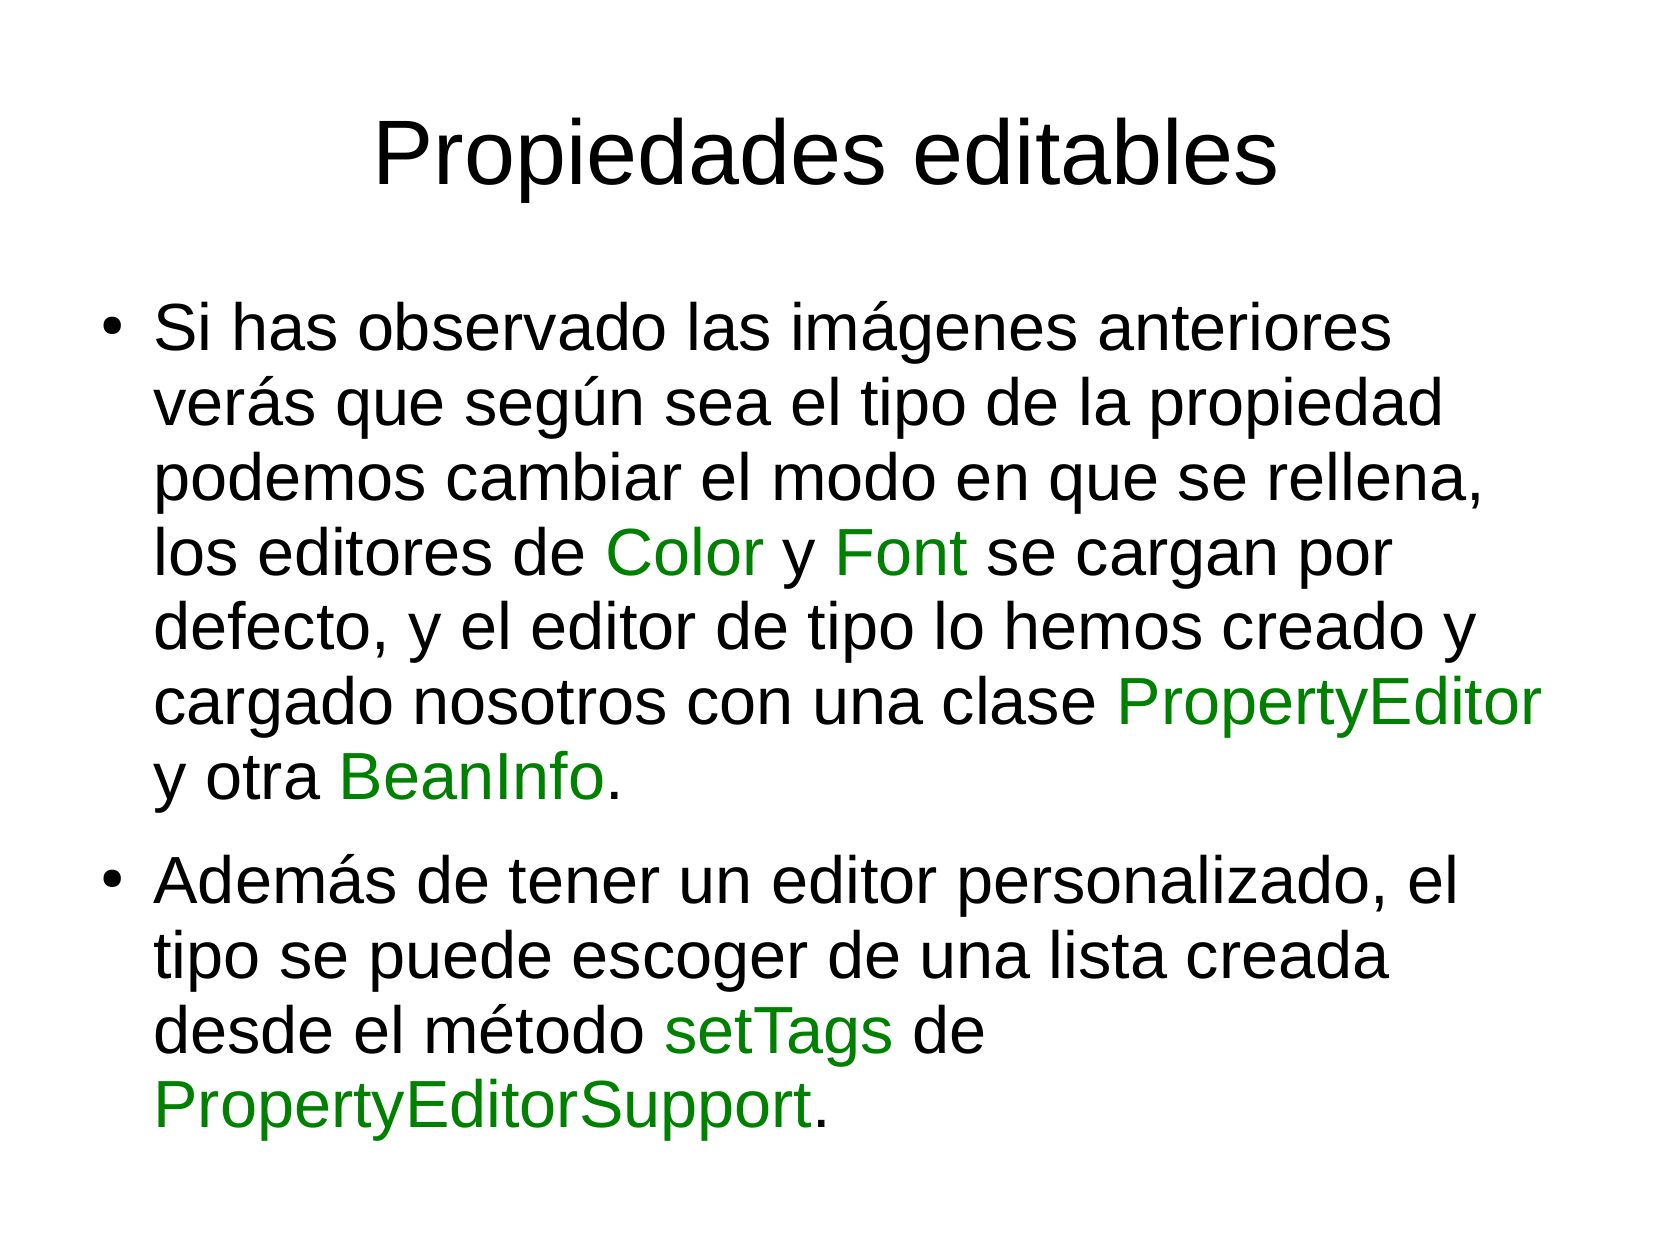

# Propiedades editables
Si has observado las imágenes anteriores verás que según sea el tipo de la propiedad podemos cambiar el modo en que se rellena, los editores de Color y Font se cargan por defecto, y el editor de tipo lo hemos creado y cargado nosotros con una clase PropertyEditor y otra BeanInfo.
Además de tener un editor personalizado, el tipo se puede escoger de una lista creada desde el método setTags de PropertyEditorSupport.